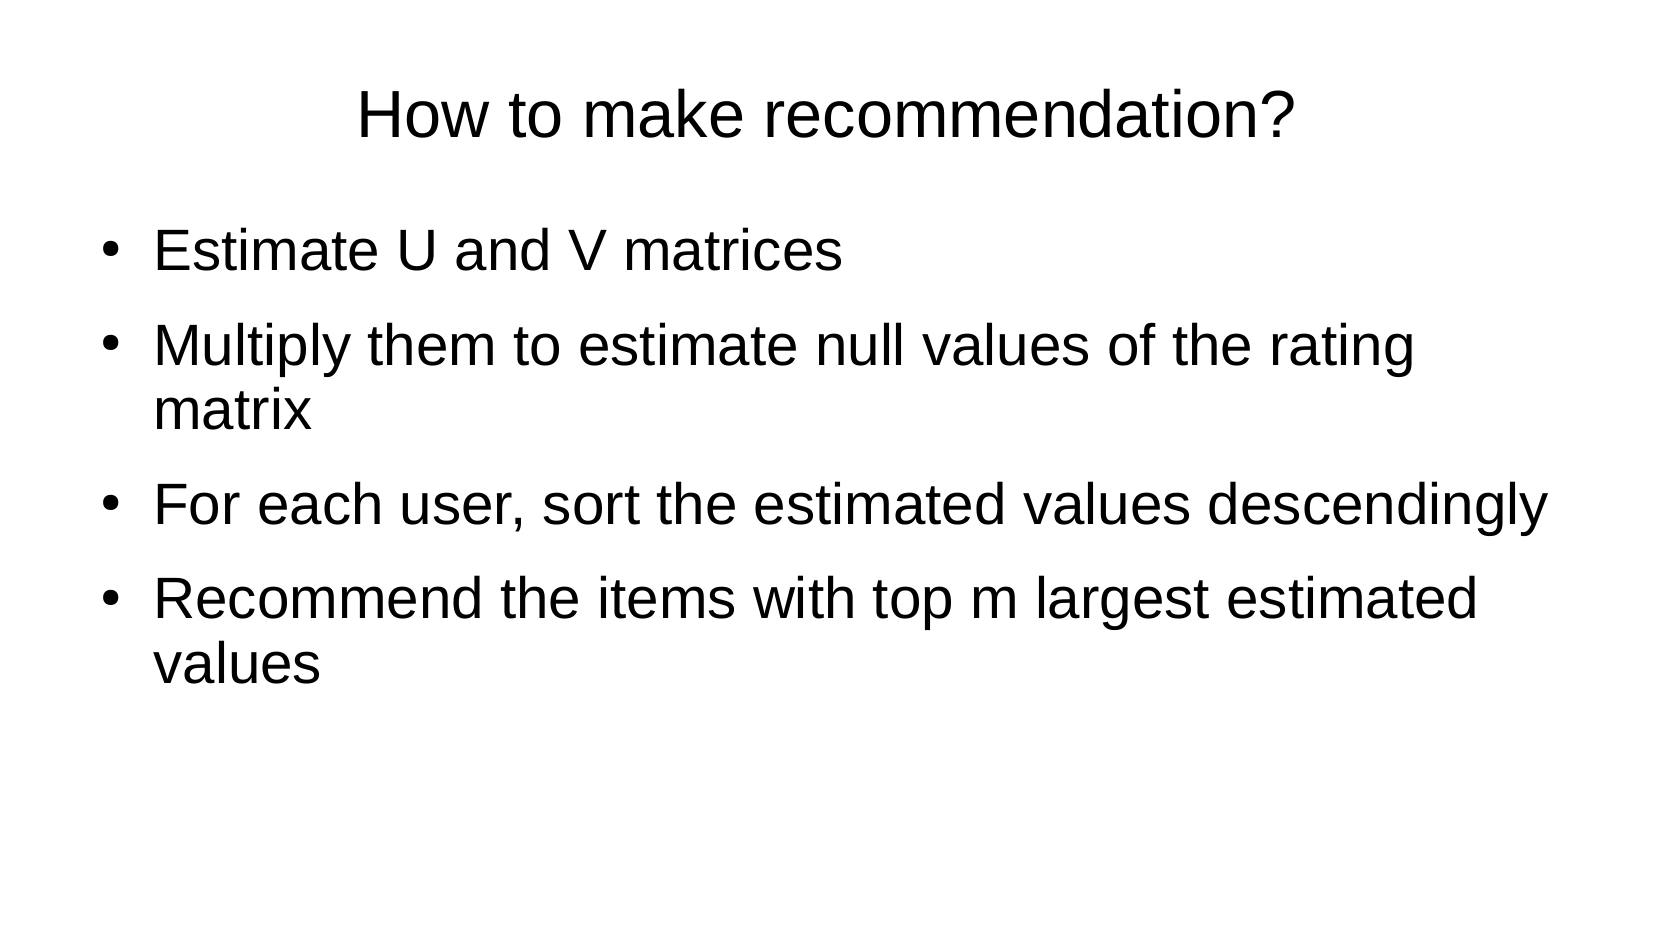

# How to make recommendation?
Estimate U and V matrices
Multiply them to estimate null values of the rating matrix
For each user, sort the estimated values descendingly
Recommend the items with top m largest estimated values